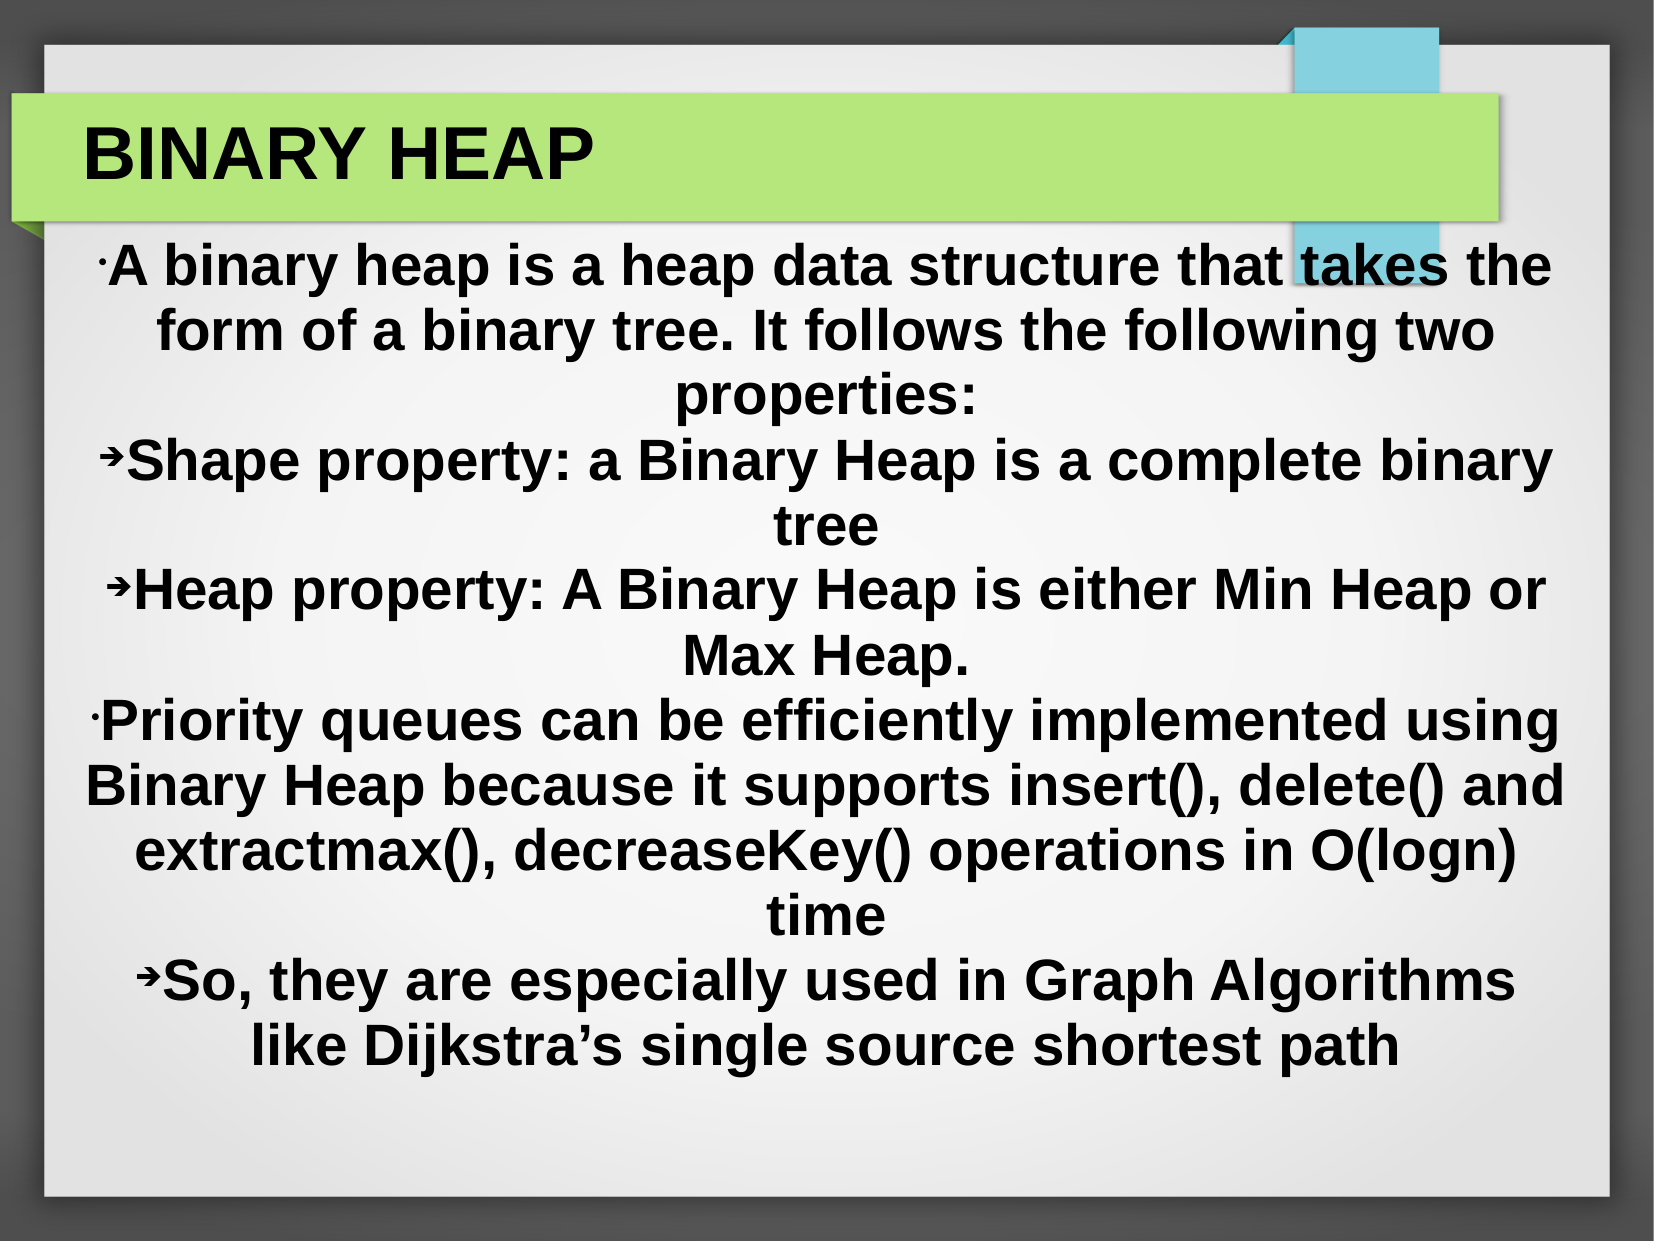

# BINARY HEAP
A binary heap is a heap data structure that takes the form of a binary tree. It follows the following two properties:
Shape property: a Binary Heap is a complete binary tree
Heap property: A Binary Heap is either Min Heap or Max Heap.
Priority queues can be efficiently implemented using Binary Heap because it supports insert(), delete() and extractmax(), decreaseKey() operations in O(logn) time
So, they are especially used in Graph Algorithms like Dijkstra’s single source shortest path